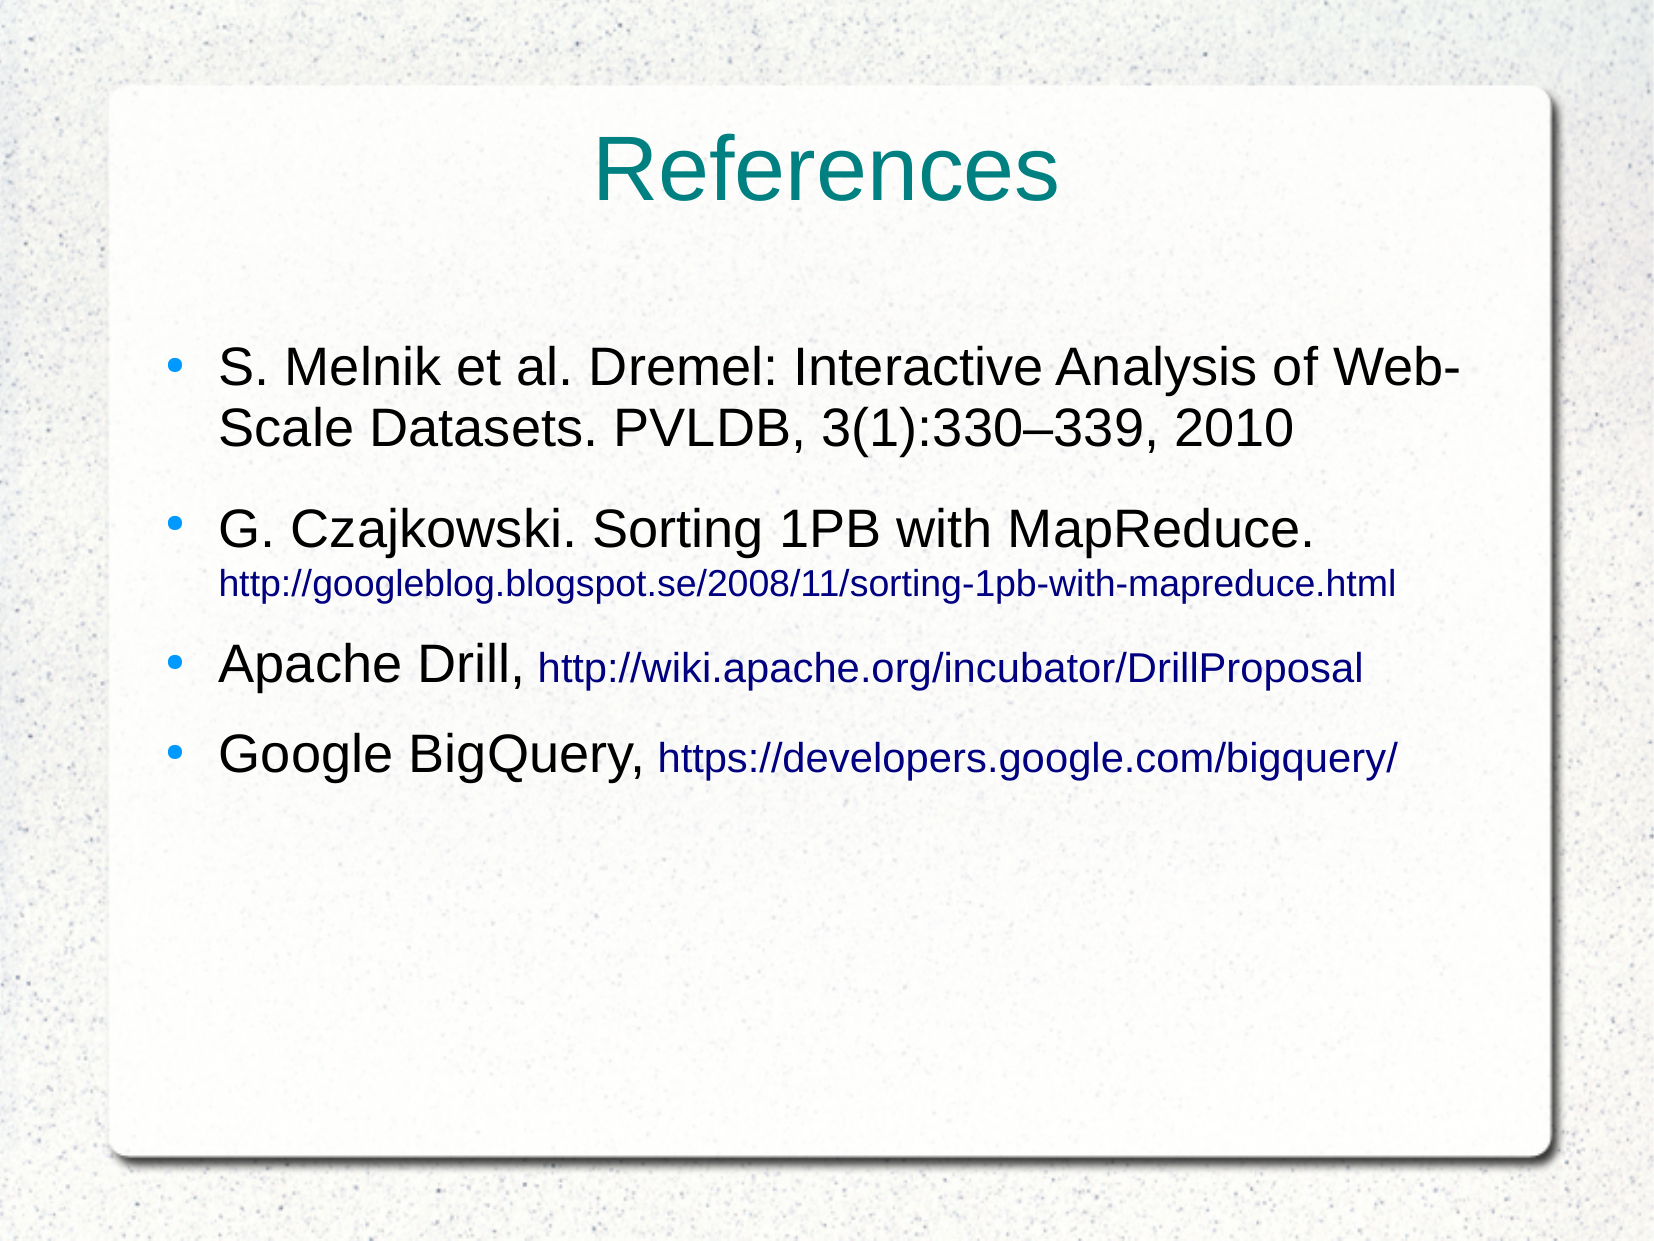

# References
S. Melnik et al. Dremel: Interactive Analysis of Web-Scale Datasets. PVLDB, 3(1):330–339, 2010
G. Czajkowski. Sorting 1PB with MapReduce. http://googleblog.blogspot.se/2008/11/sorting-1pb-with-mapreduce.html
Apache Drill, http://wiki.apache.org/incubator/DrillProposal
Google BigQuery, https://developers.google.com/bigquery/